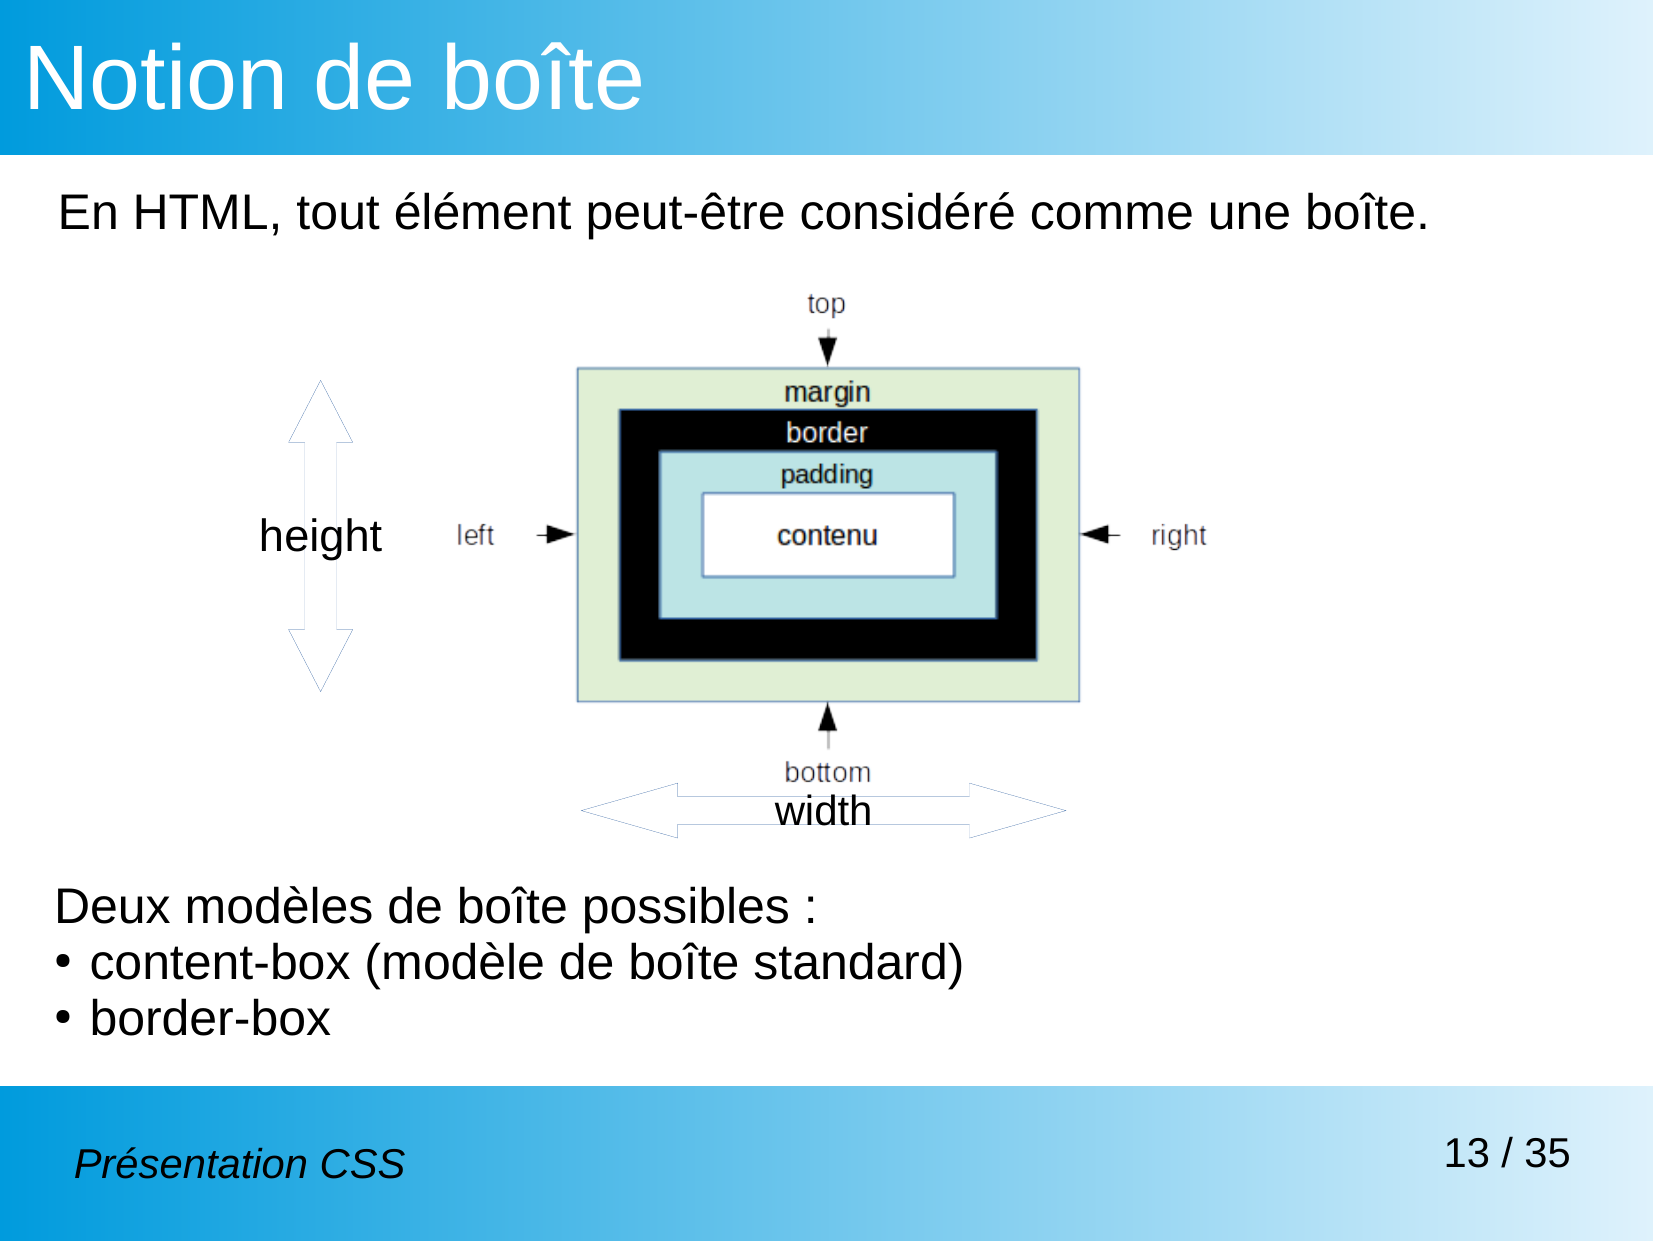

# Notion de boîte
En HTML, tout élément peut-être considéré comme une boîte.
Deux modèles de boîte possibles :
content-box (modèle de boîte standard)
border-box